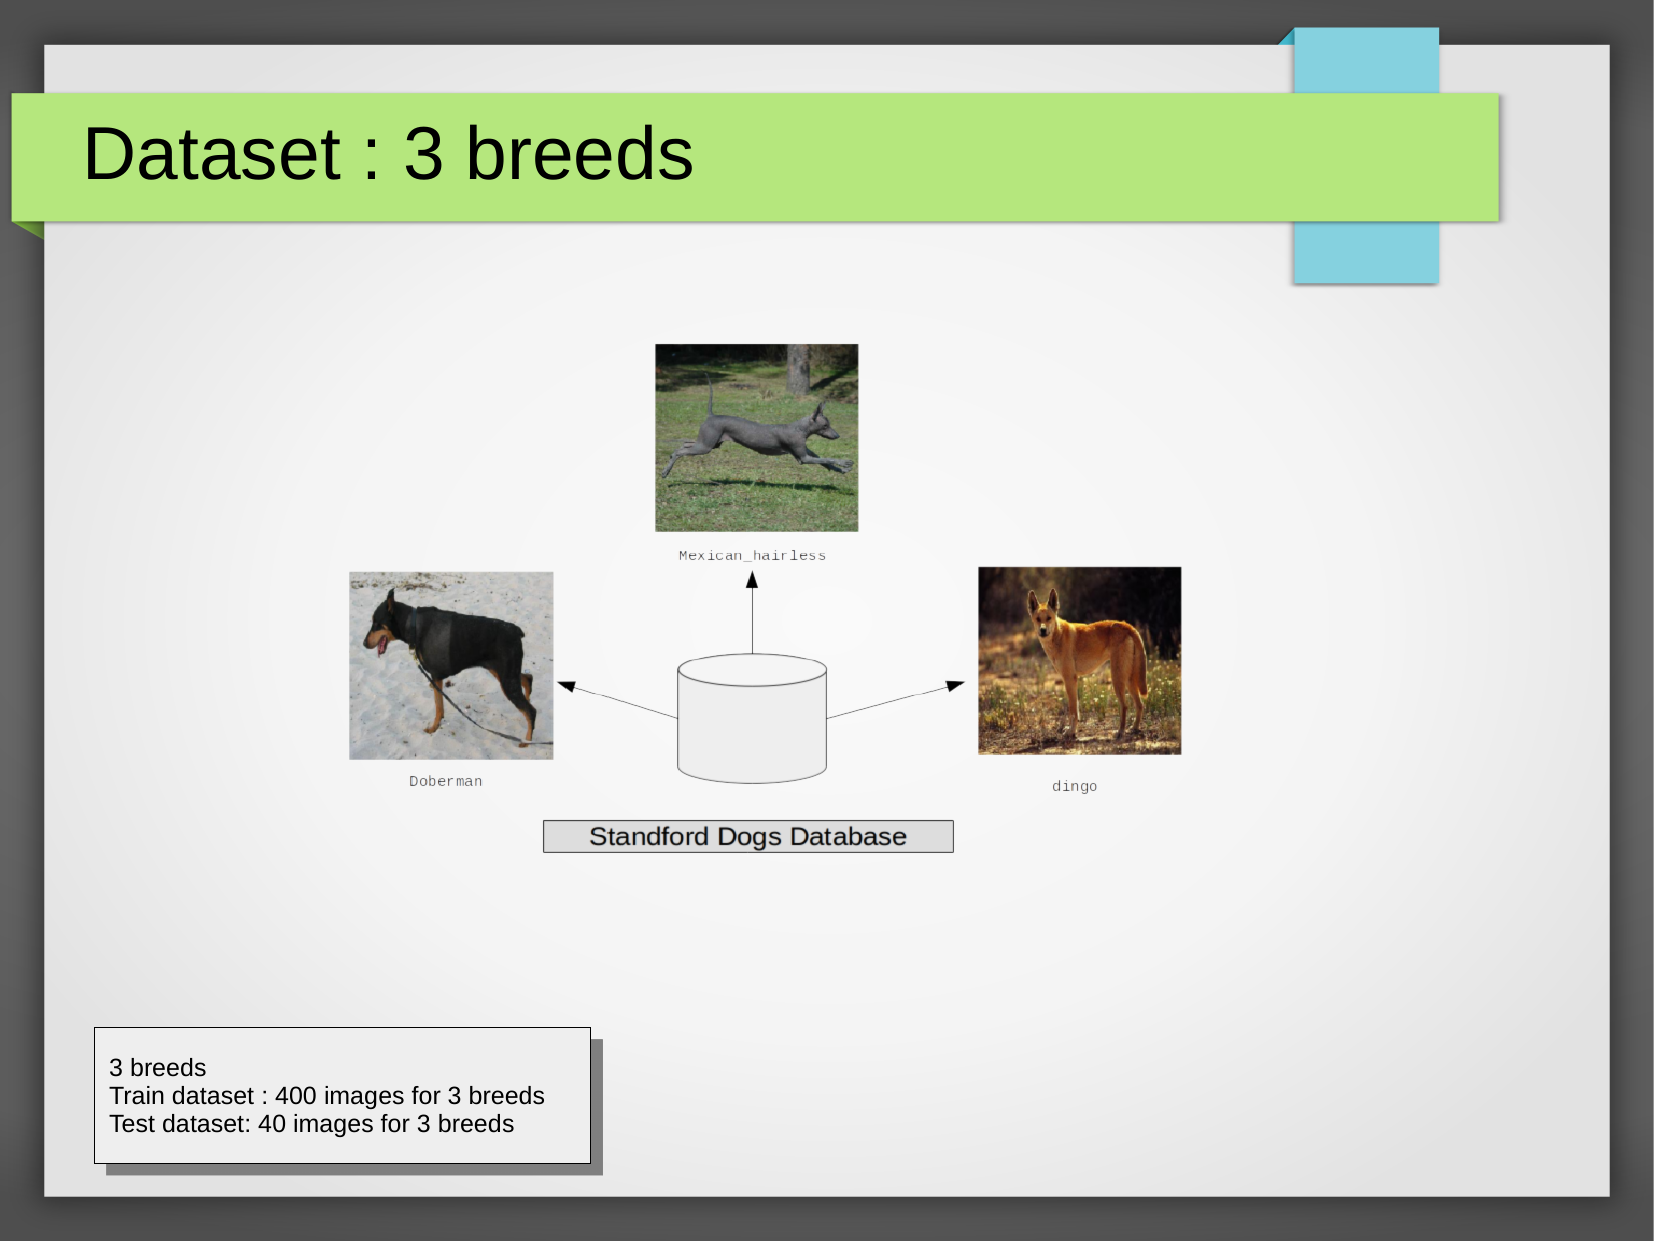

# Dataset : 3 breeds
3 breeds
Train dataset : 400 images for 3 breeds
Test dataset: 40 images for 3 breeds